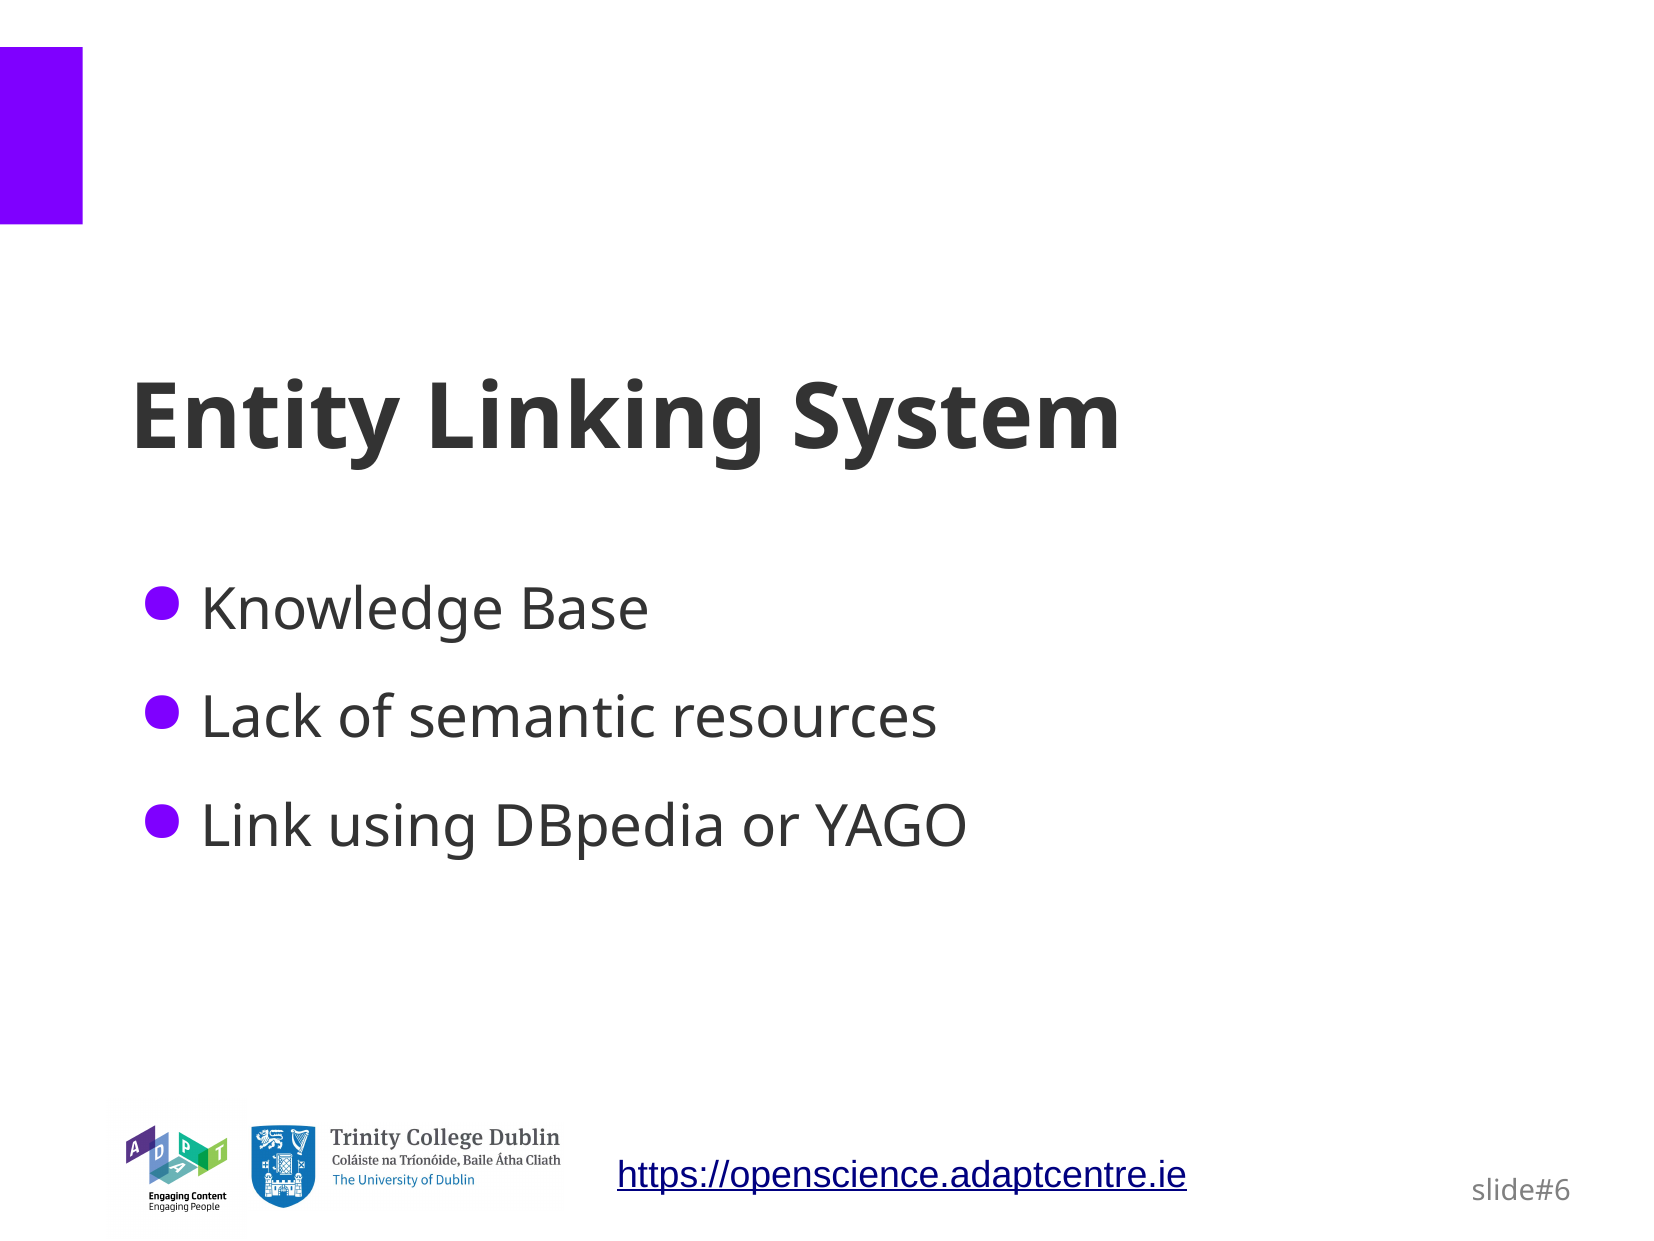

# Entity Linking System
 Knowledge Base
 Lack of semantic resources
 Link using DBpedia or YAGO
6